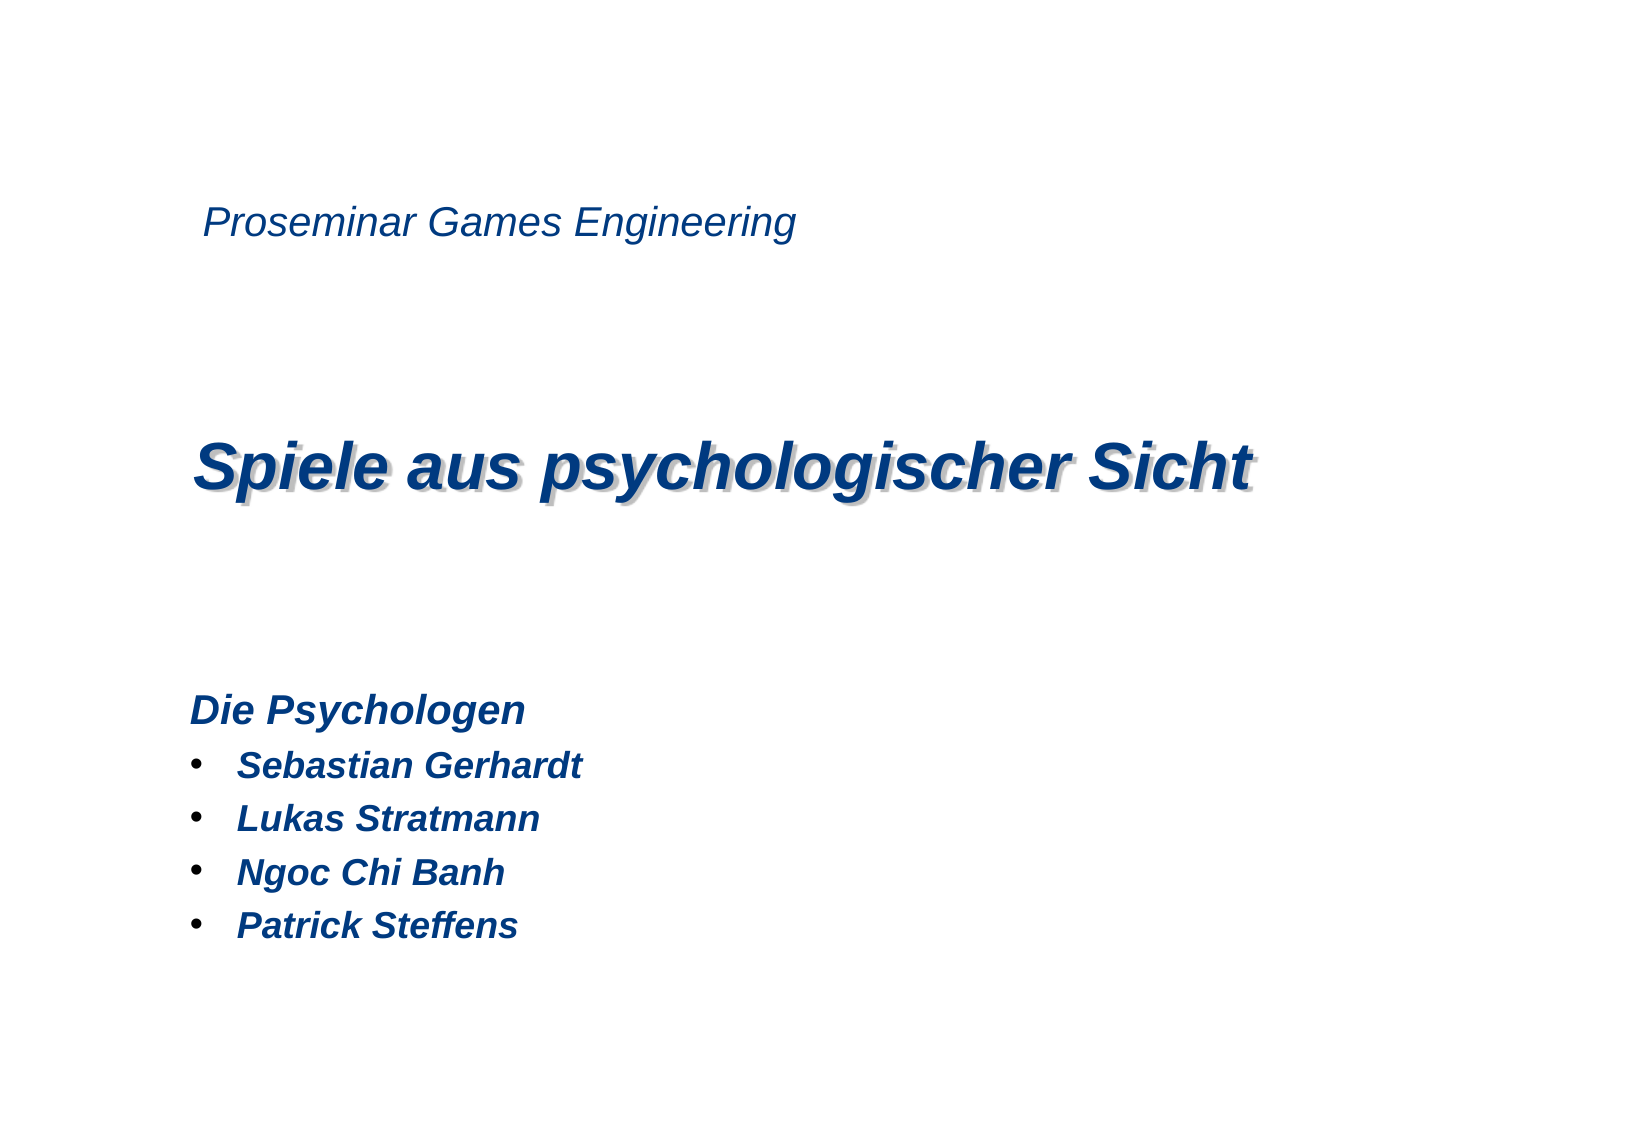

Proseminar Games Engineering
# Spiele aus psychologischer Sicht
Die Psychologen
Sebastian Gerhardt
Lukas Stratmann
Ngoc Chi Banh
Patrick Steffens